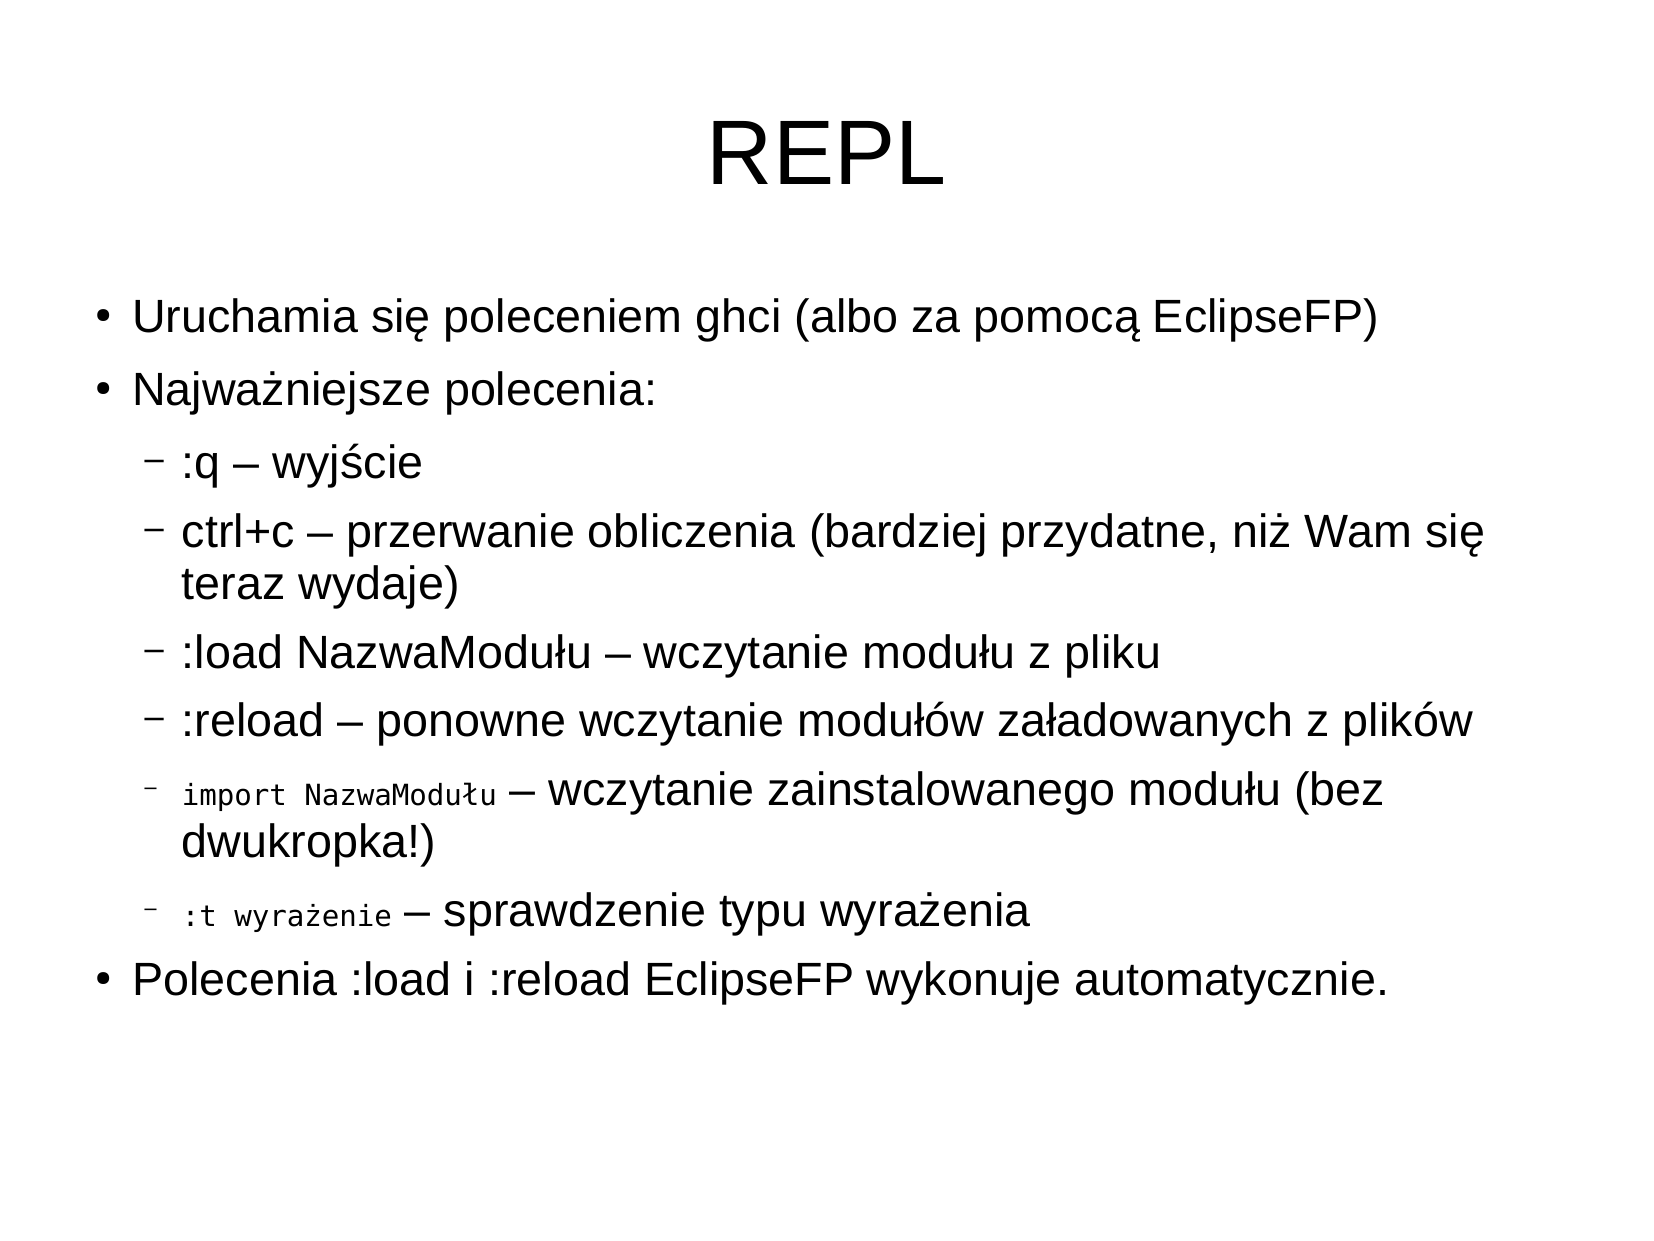

# REPL
Uruchamia się poleceniem ghci (albo za pomocą EclipseFP)
Najważniejsze polecenia:
:q – wyjście
ctrl+c – przerwanie obliczenia (bardziej przydatne, niż Wam się teraz wydaje)
:load NazwaModułu – wczytanie modułu z pliku
:reload – ponowne wczytanie modułów załadowanych z plików
import NazwaModułu – wczytanie zainstalowanego modułu (bez dwukropka!)
:t wyrażenie – sprawdzenie typu wyrażenia
Polecenia :load i :reload EclipseFP wykonuje automatycznie.